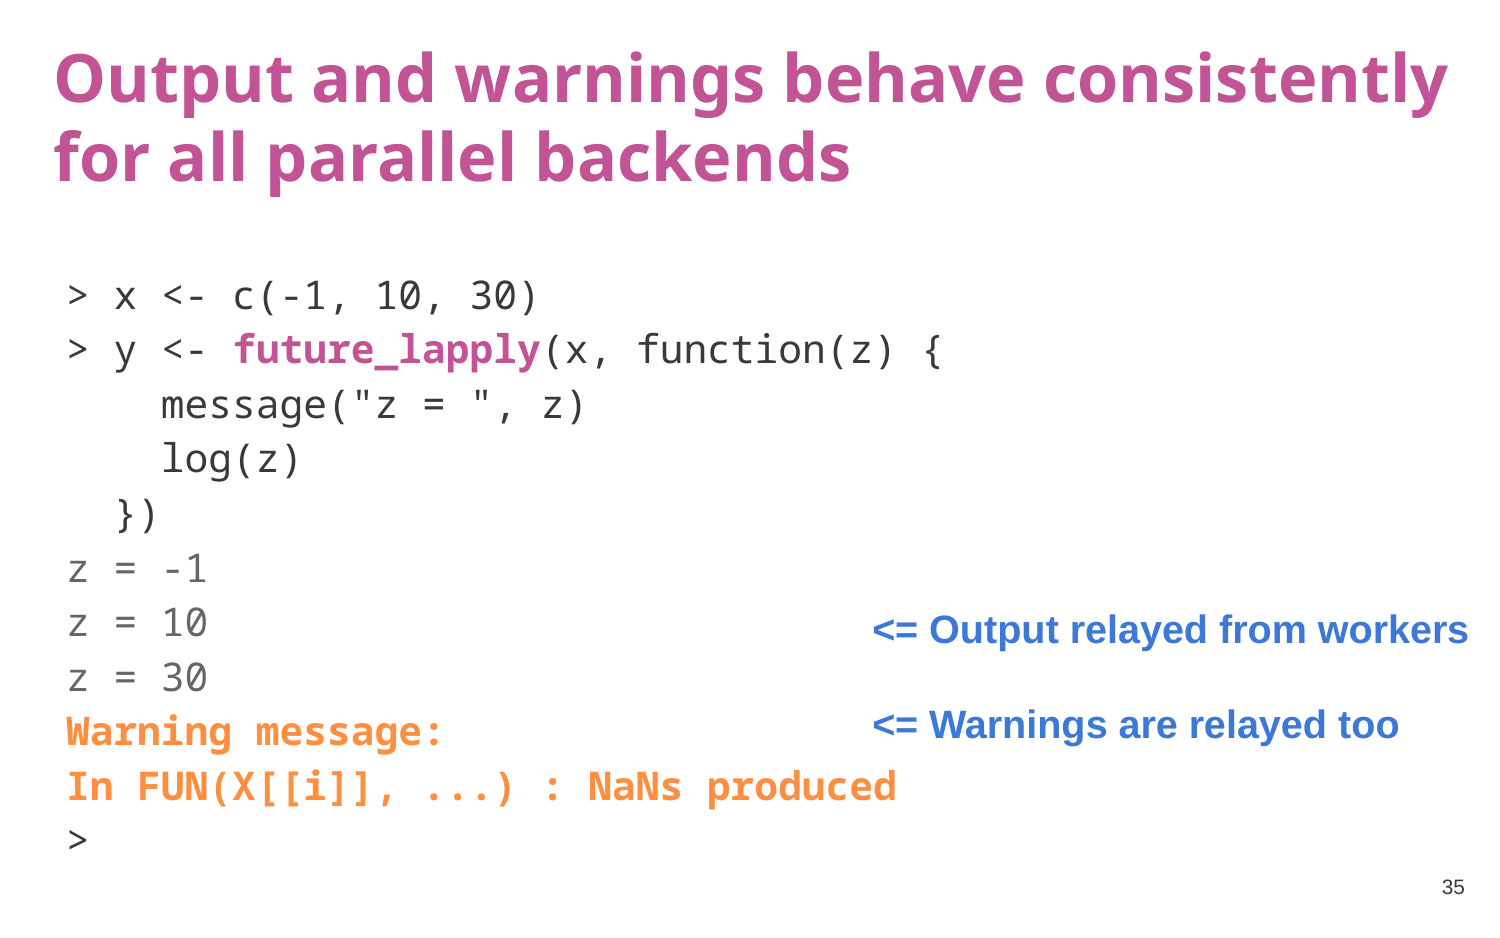

Output and warnings behave consistently for all parallel backends
# > x <- c(-1, 10, 30) > y <- lapply(x, function(z) { message("z = ", z) ‎ log(z) })
z = -1
z = 10
z = 30
Warning message:
In FUN(X[[i]], ...) : NaNs produced
>
> x <- c(-1, 10, 30)
> y <- mclapply(x, function(z) {
 message("z = ", z)
 log(z)
 })
>
Whether or not output is visible depends on operating system and environment (e.g. terminal or RStudio)
> x <- c(-1, 10, 30)
> y <- future_lapply(x, function(z) {
 message("z = ", z)
 log(z)
 })
z = -1
z = 10
z = 30
Warning message:
In FUN(X[[i]], ...) : NaNs produced
>
<= Output relayed from workers
<= Warnings are relayed too